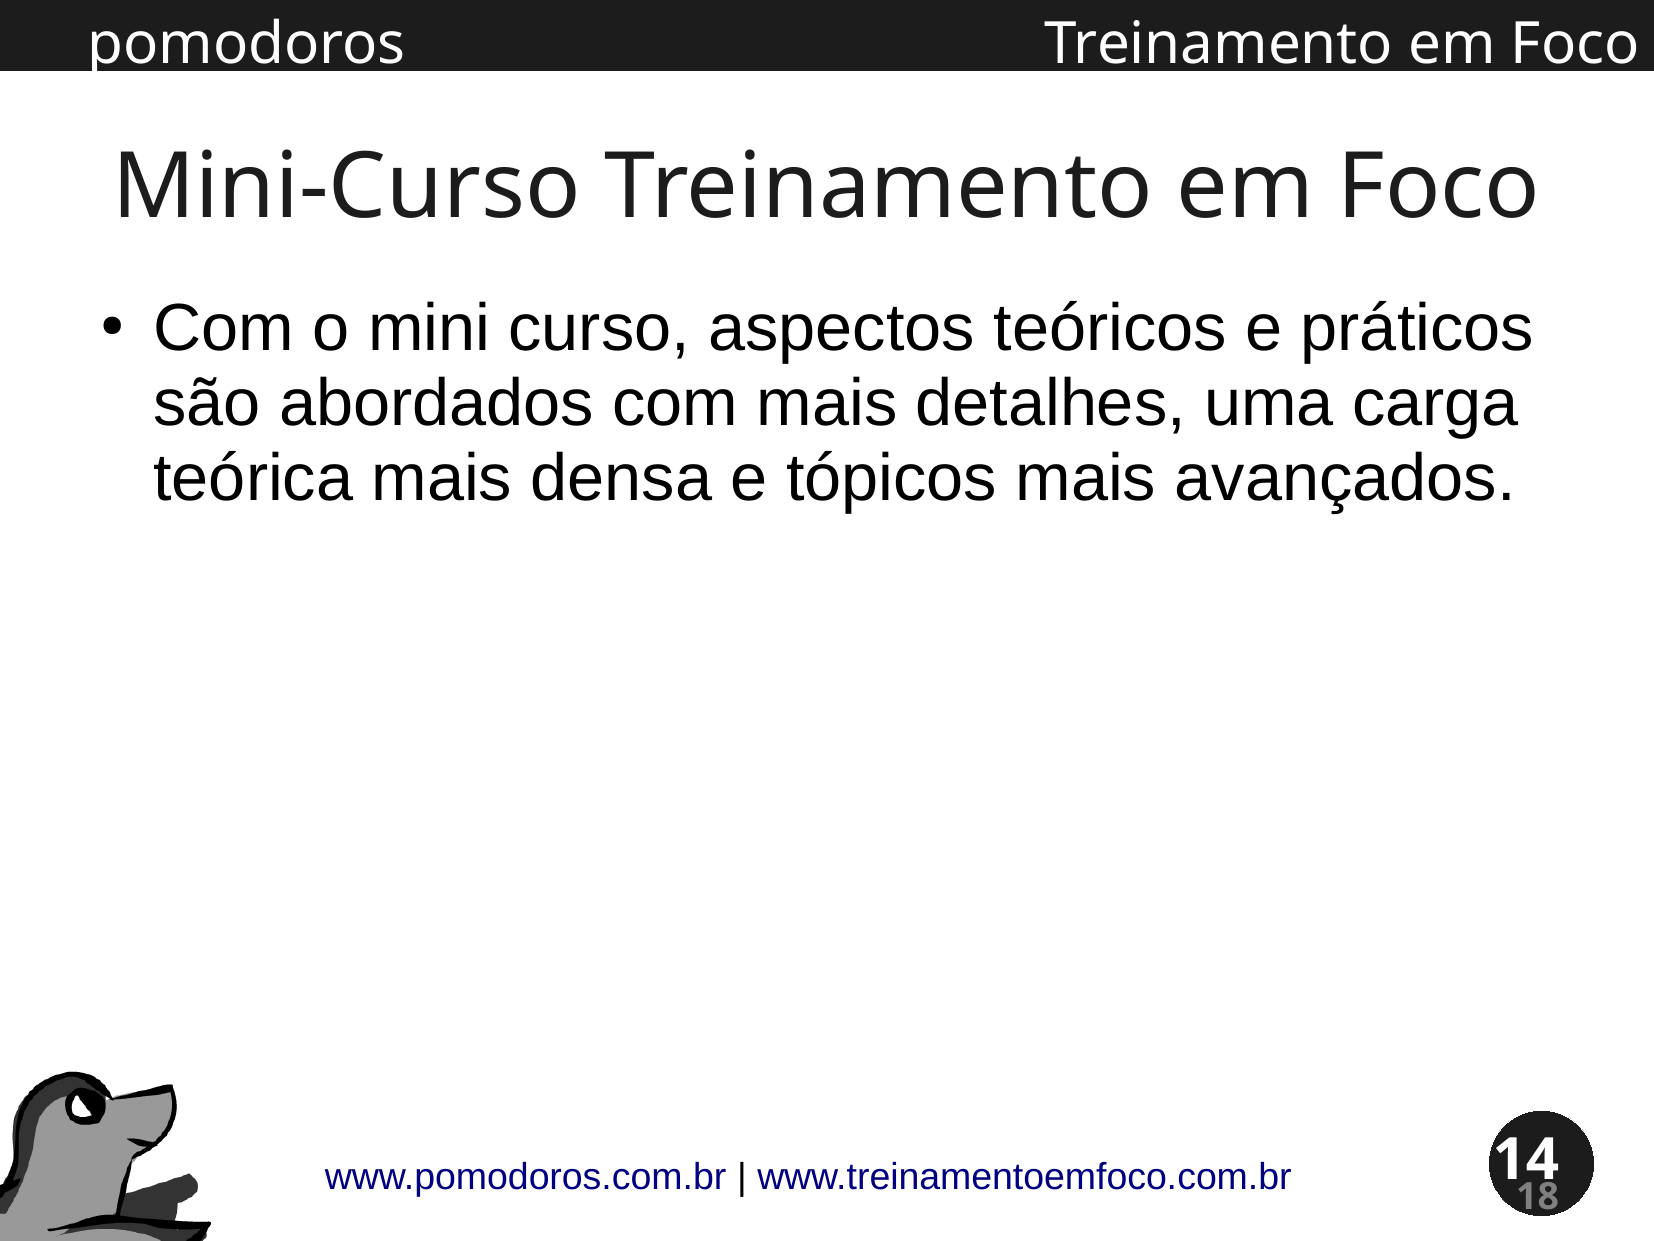

# Mini-Curso Treinamento em Foco
Com o mini curso, aspectos teóricos e práticos são abordados com mais detalhes, uma carga teórica mais densa e tópicos mais avançados.